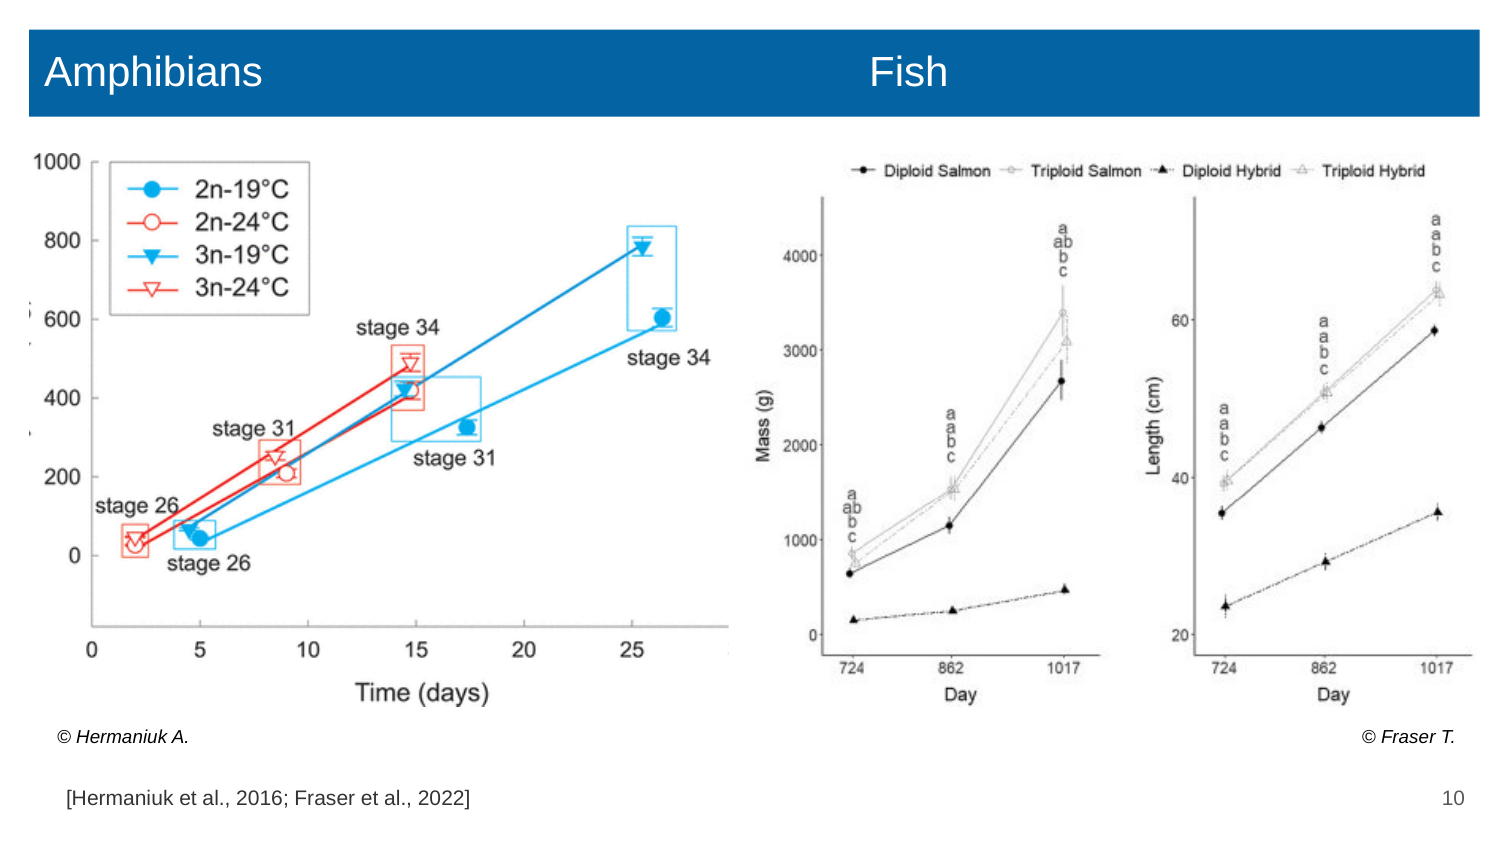

# Amphibians									Fish
© Hermaniuk A.
© Fraser T.
[Hermaniuk et al., 2016; Fraser et al., 2022]